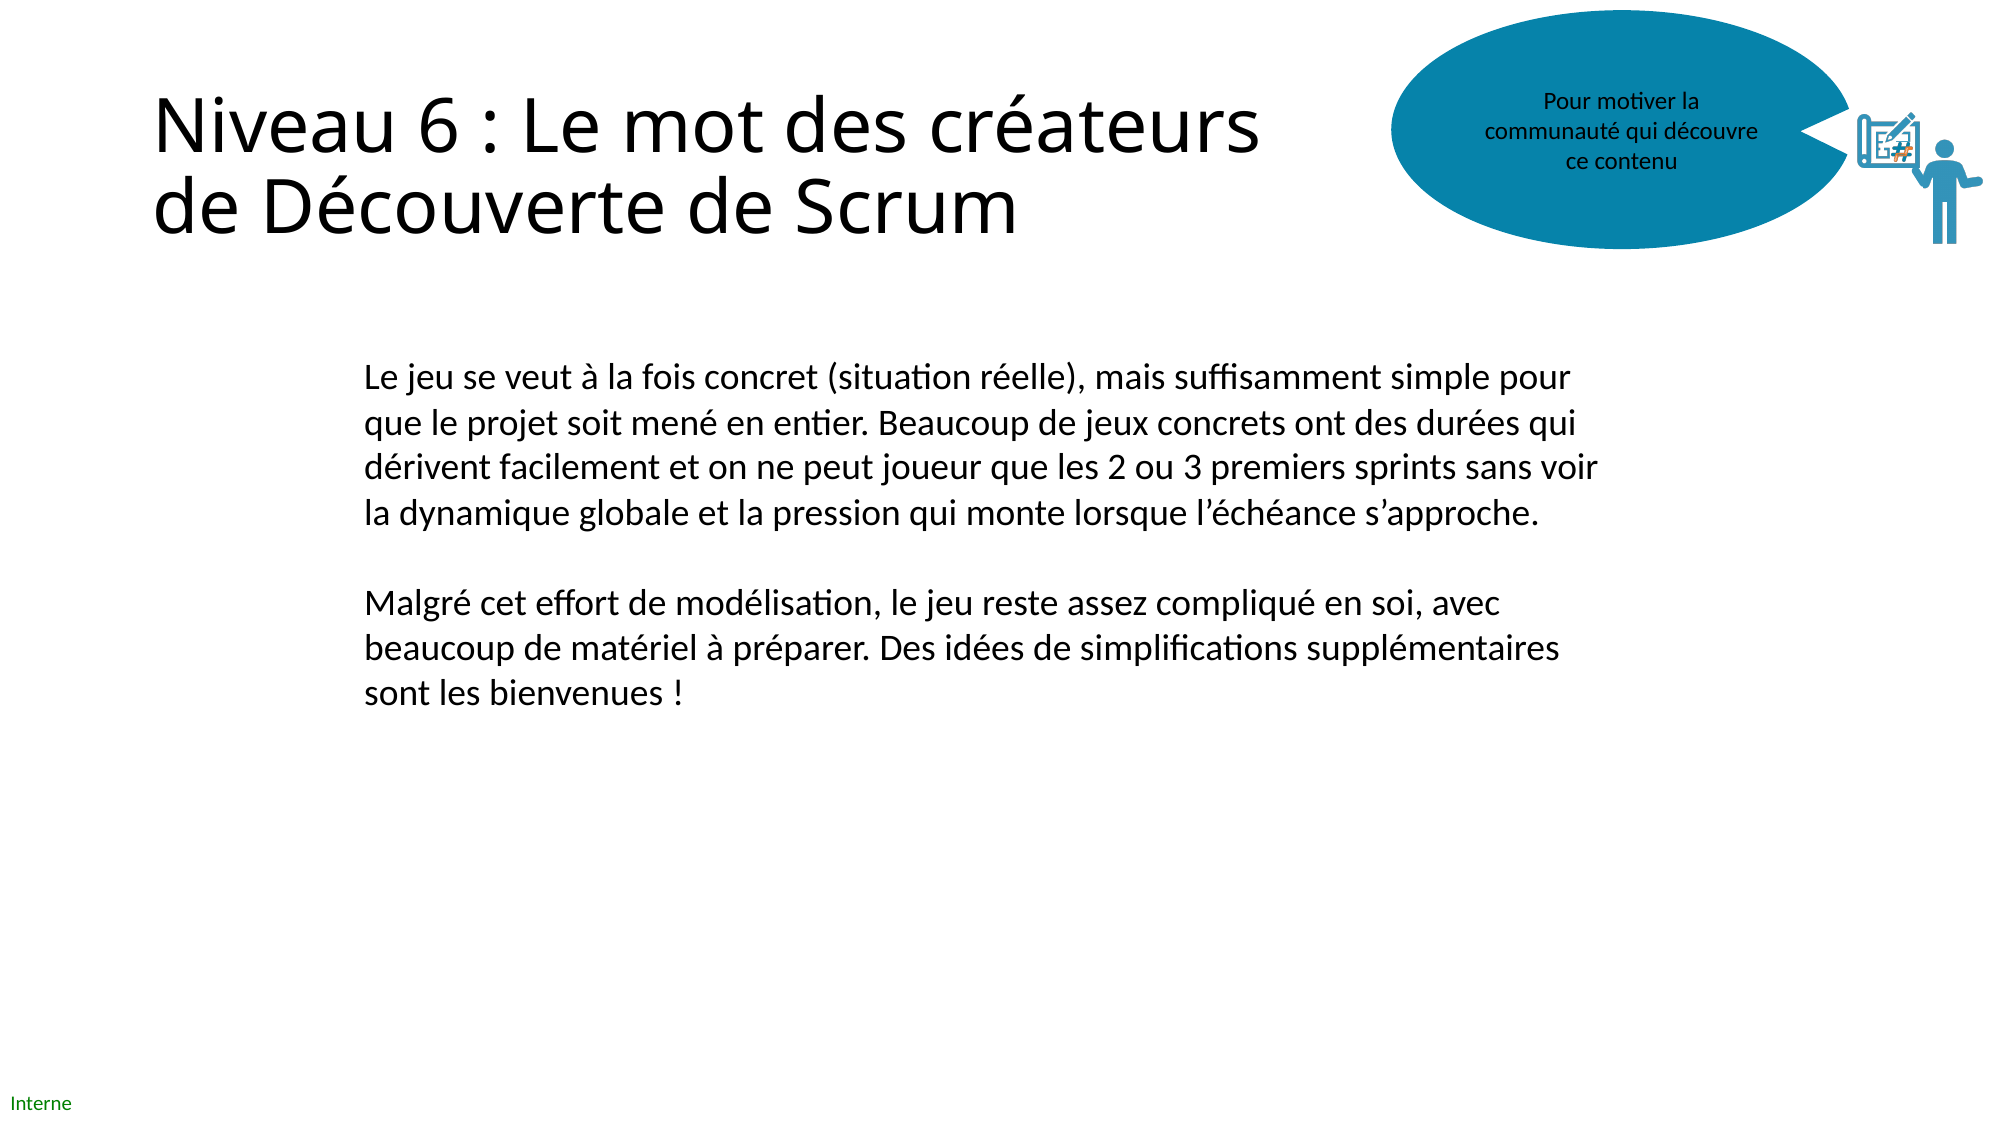

Pour motiver la communauté qui découvre ce contenu
# Niveau 6 : Le mot des créateurs de Découverte de Scrum
Le jeu se veut à la fois concret (situation réelle), mais suffisamment simple pour que le projet soit mené en entier. Beaucoup de jeux concrets ont des durées qui dérivent facilement et on ne peut joueur que les 2 ou 3 premiers sprints sans voir la dynamique globale et la pression qui monte lorsque l’échéance s’approche.
Malgré cet effort de modélisation, le jeu reste assez compliqué en soi, avec beaucoup de matériel à préparer. Des idées de simplifications supplémentaires sont les bienvenues !